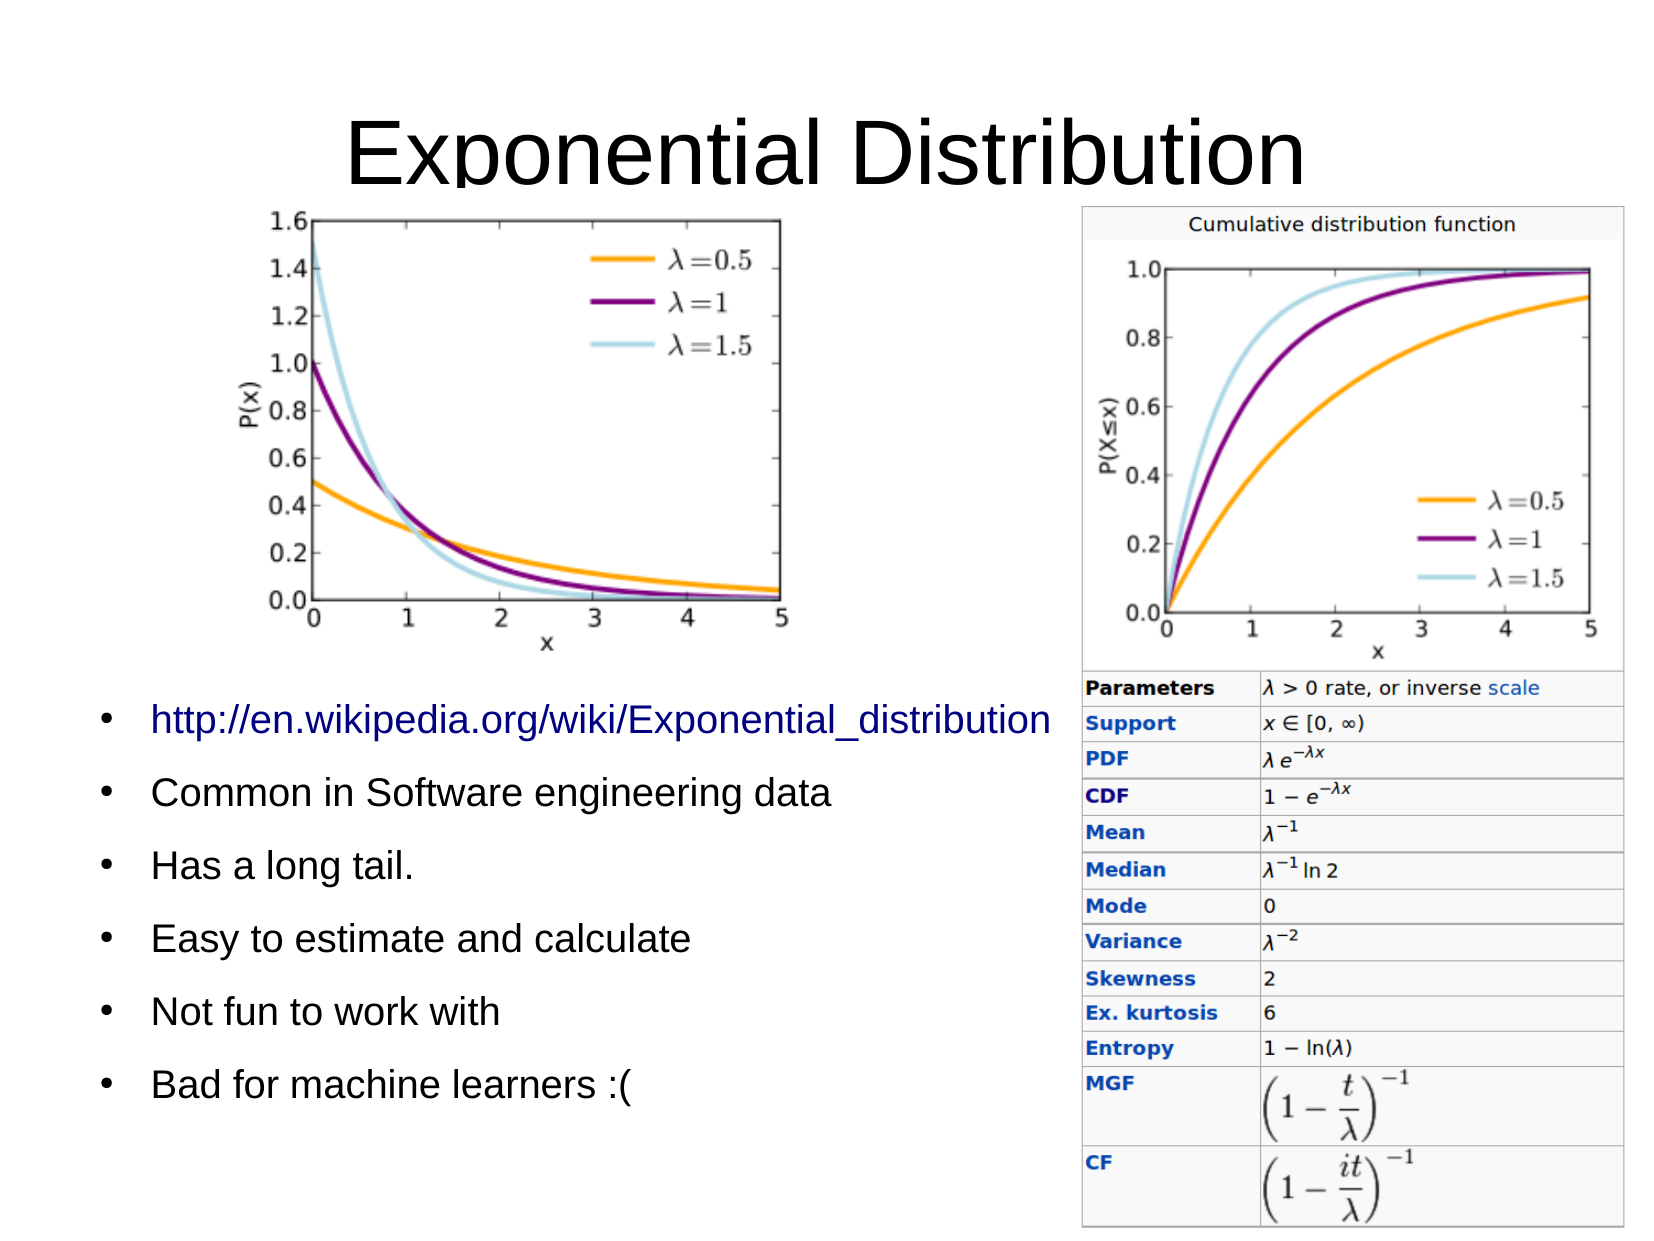

# Exponential Distribution
http://en.wikipedia.org/wiki/Exponential_distribution
Common in Software engineering data
Has a long tail.
Easy to estimate and calculate
Not fun to work with
Bad for machine learners :(